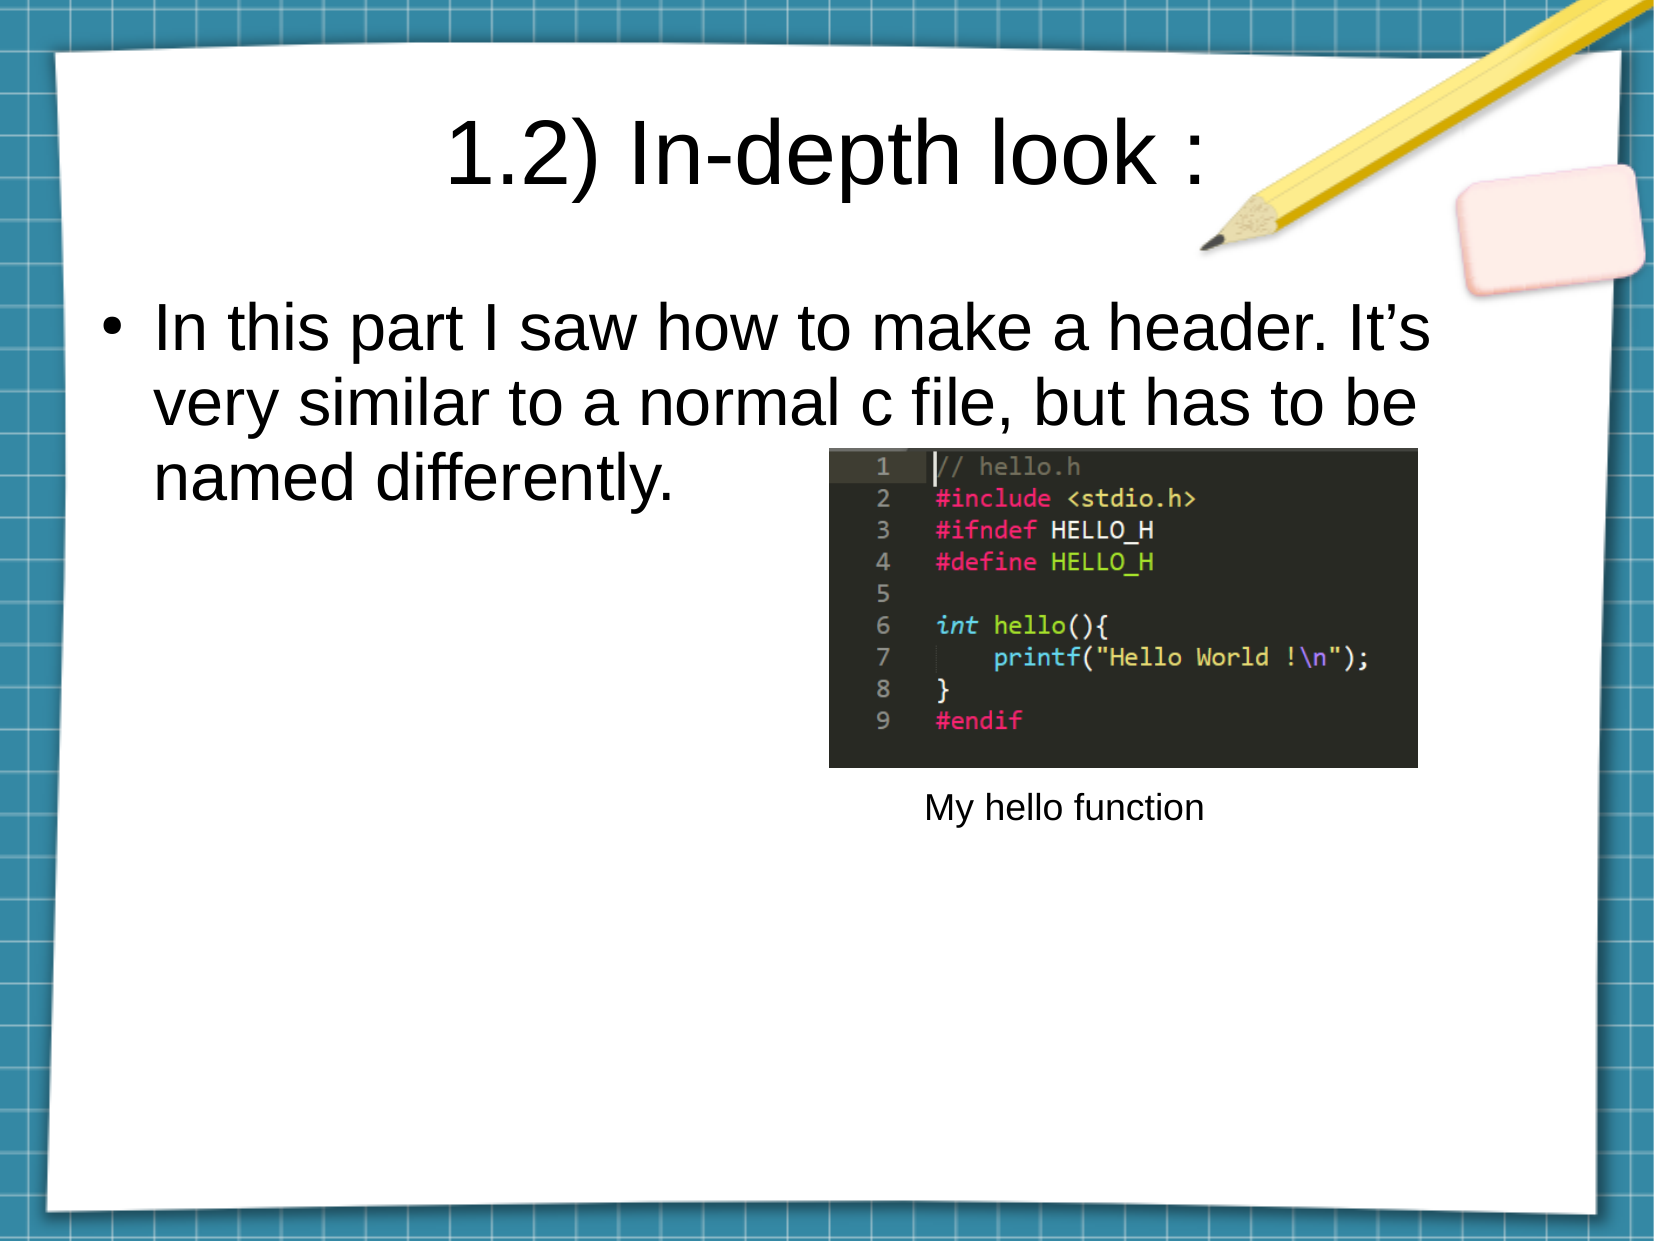

# 1.2) In-depth look :
In this part I saw how to make a header. It’s very similar to a normal c file, but has to be named differently.
My hello function